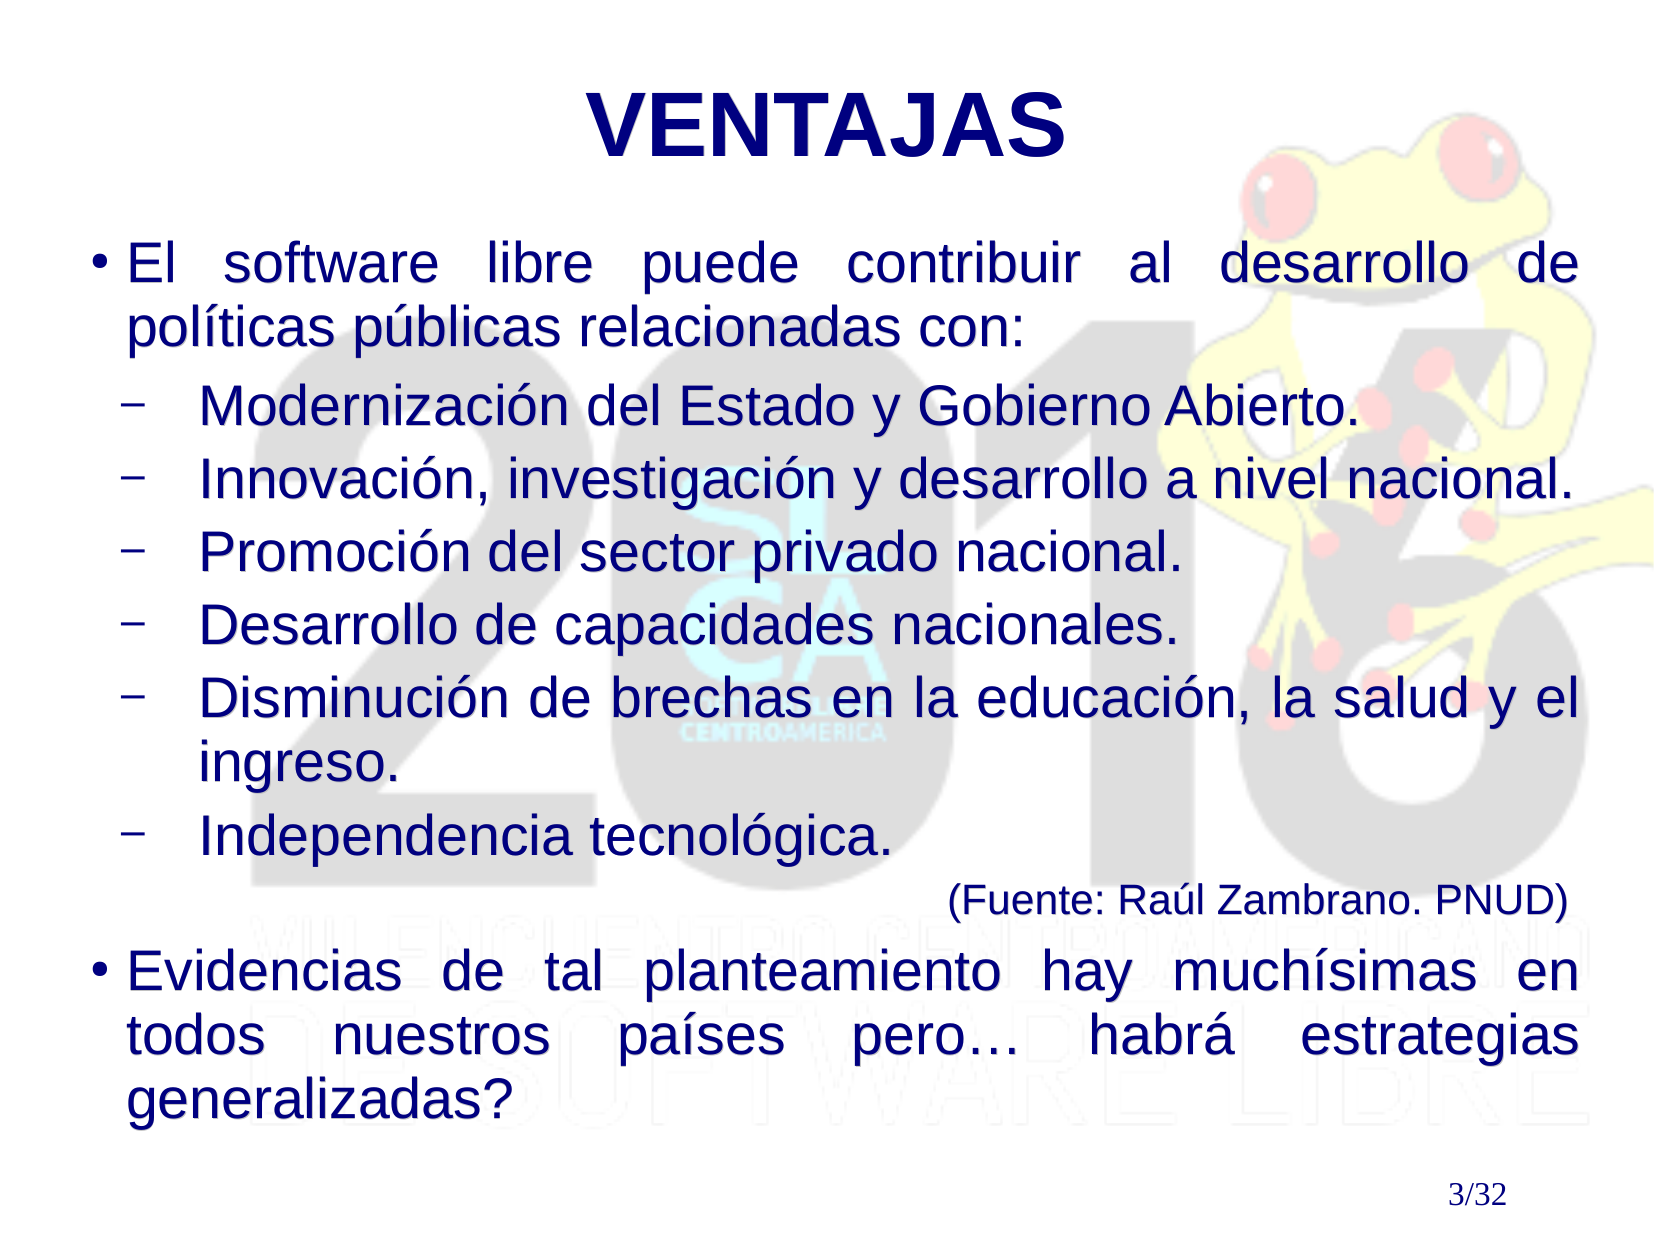

# VENTAJAS
El software libre puede contribuir al desarrollo de políticas públicas relacionadas con:
Modernización del Estado y Gobierno Abierto.
Innovación, investigación y desarrollo a nivel nacional.
Promoción del sector privado nacional.
Desarrollo de capacidades nacionales.
Disminución de brechas en la educación, la salud y el ingreso.
Independencia tecnológica.
(Fuente: Raúl Zambrano. PNUD)
Evidencias de tal planteamiento hay muchísimas en todos nuestros países pero… habrá estrategias generalizadas?